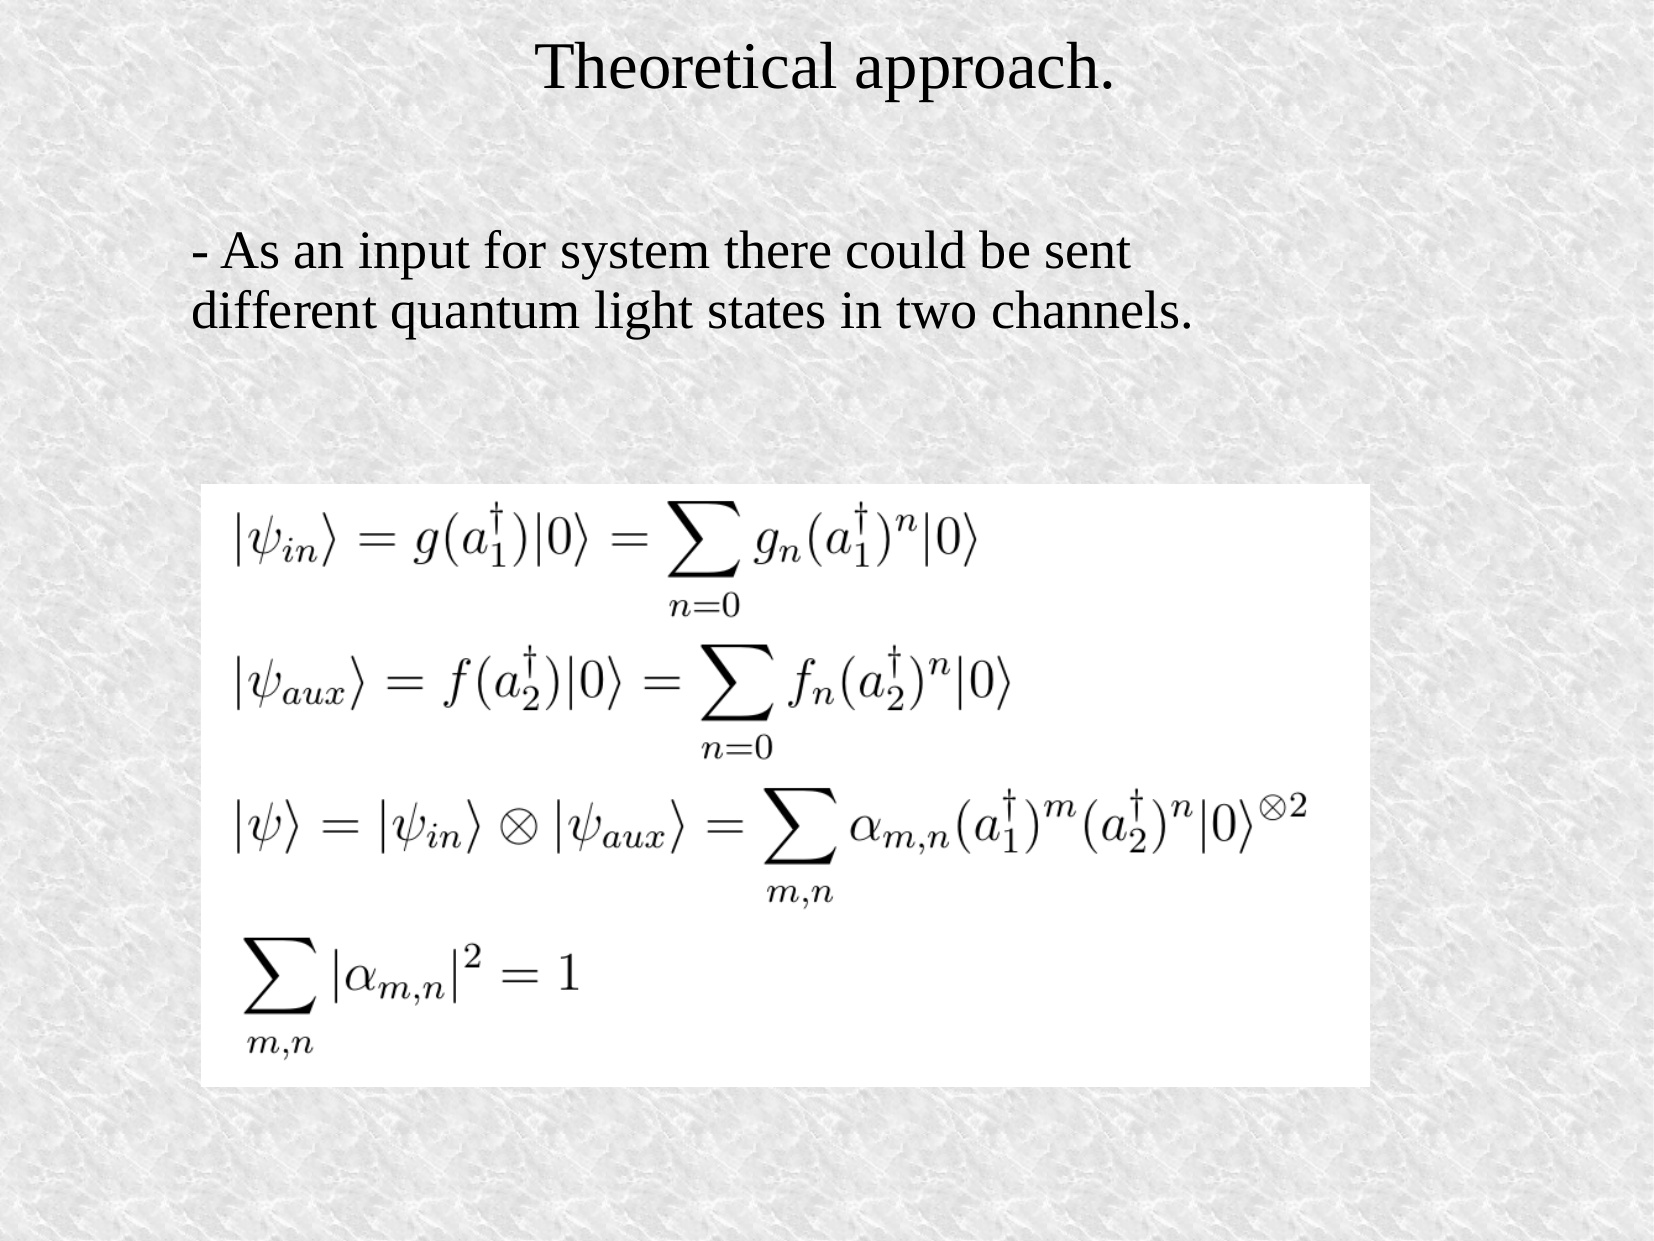

Theoretical approach.
- As an input for system there could be sent different quantum light states in two channels.